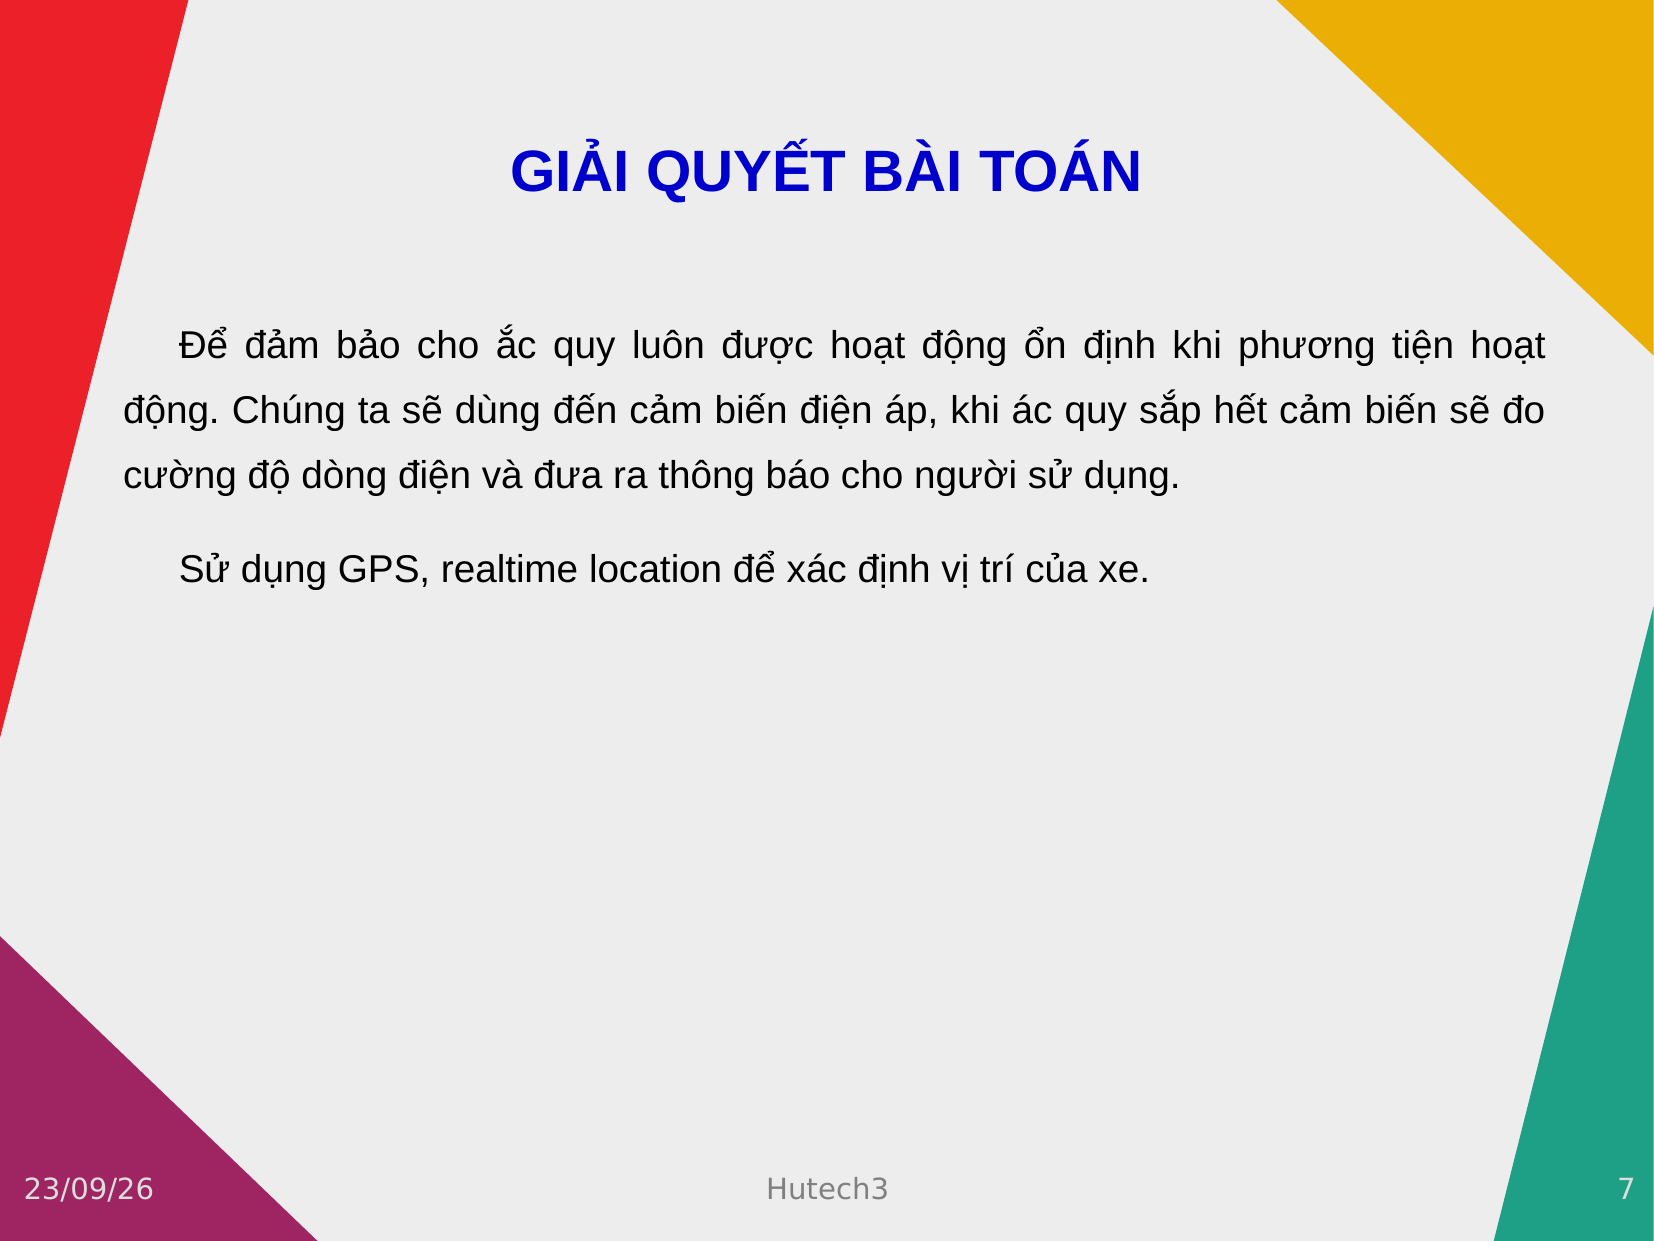

# GIẢI QUYẾT BÀI TOÁN
Để đảm bảo cho ắc quy luôn được hoạt động ổn định khi phương tiện hoạt động. Chúng ta sẽ dùng đến cảm biến điện áp, khi ác quy sắp hết cảm biến sẽ đo cường độ dòng điện và đưa ra thông báo cho người sử dụng.
Sử dụng GPS, realtime location để xác định vị trí của xe.
Hutech3
7